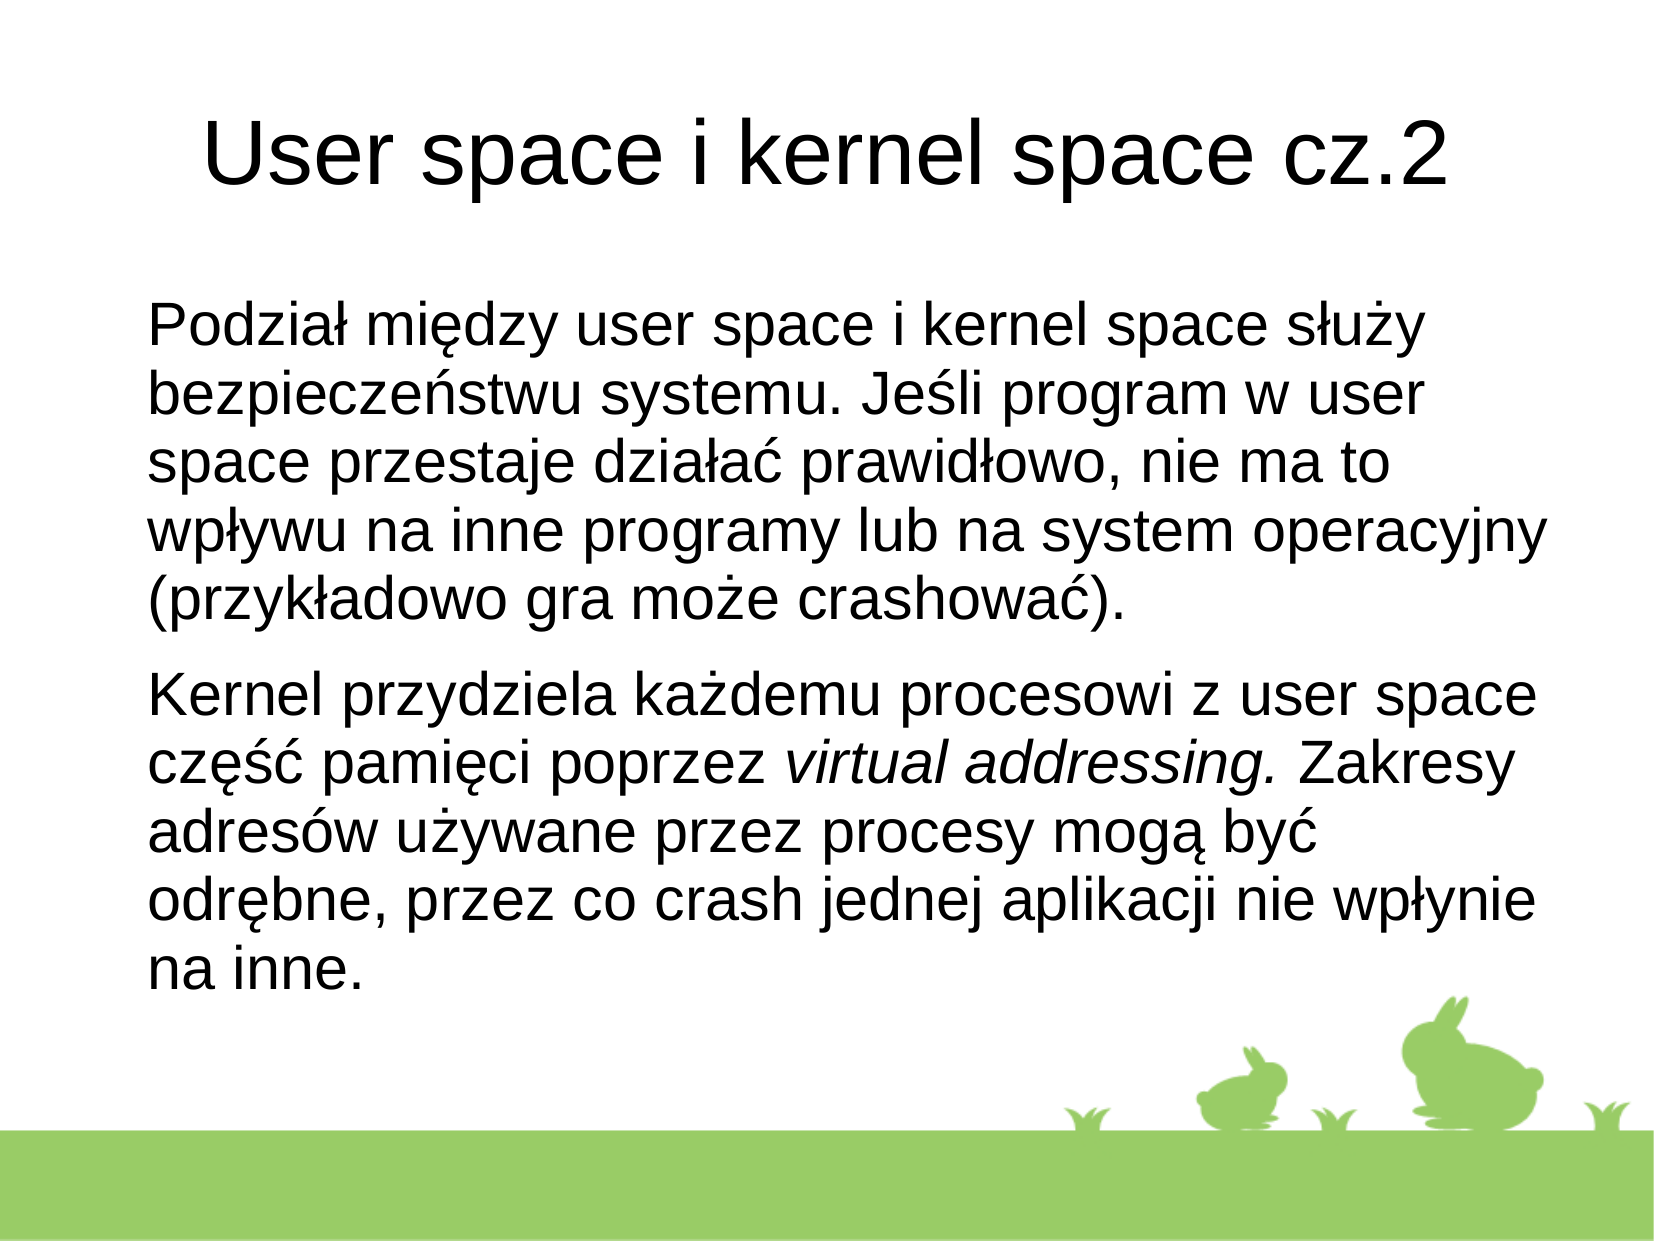

# User space i kernel space cz.2
Podział między user space i kernel space służy bezpieczeństwu systemu. Jeśli program w user space przestaje działać prawidłowo, nie ma to wpływu na inne programy lub na system operacyjny (przykładowo gra może crashować).
Kernel przydziela każdemu procesowi z user space część pamięci poprzez virtual addressing. Zakresy adresów używane przez procesy mogą być odrębne, przez co crash jednej aplikacji nie wpłynie na inne.